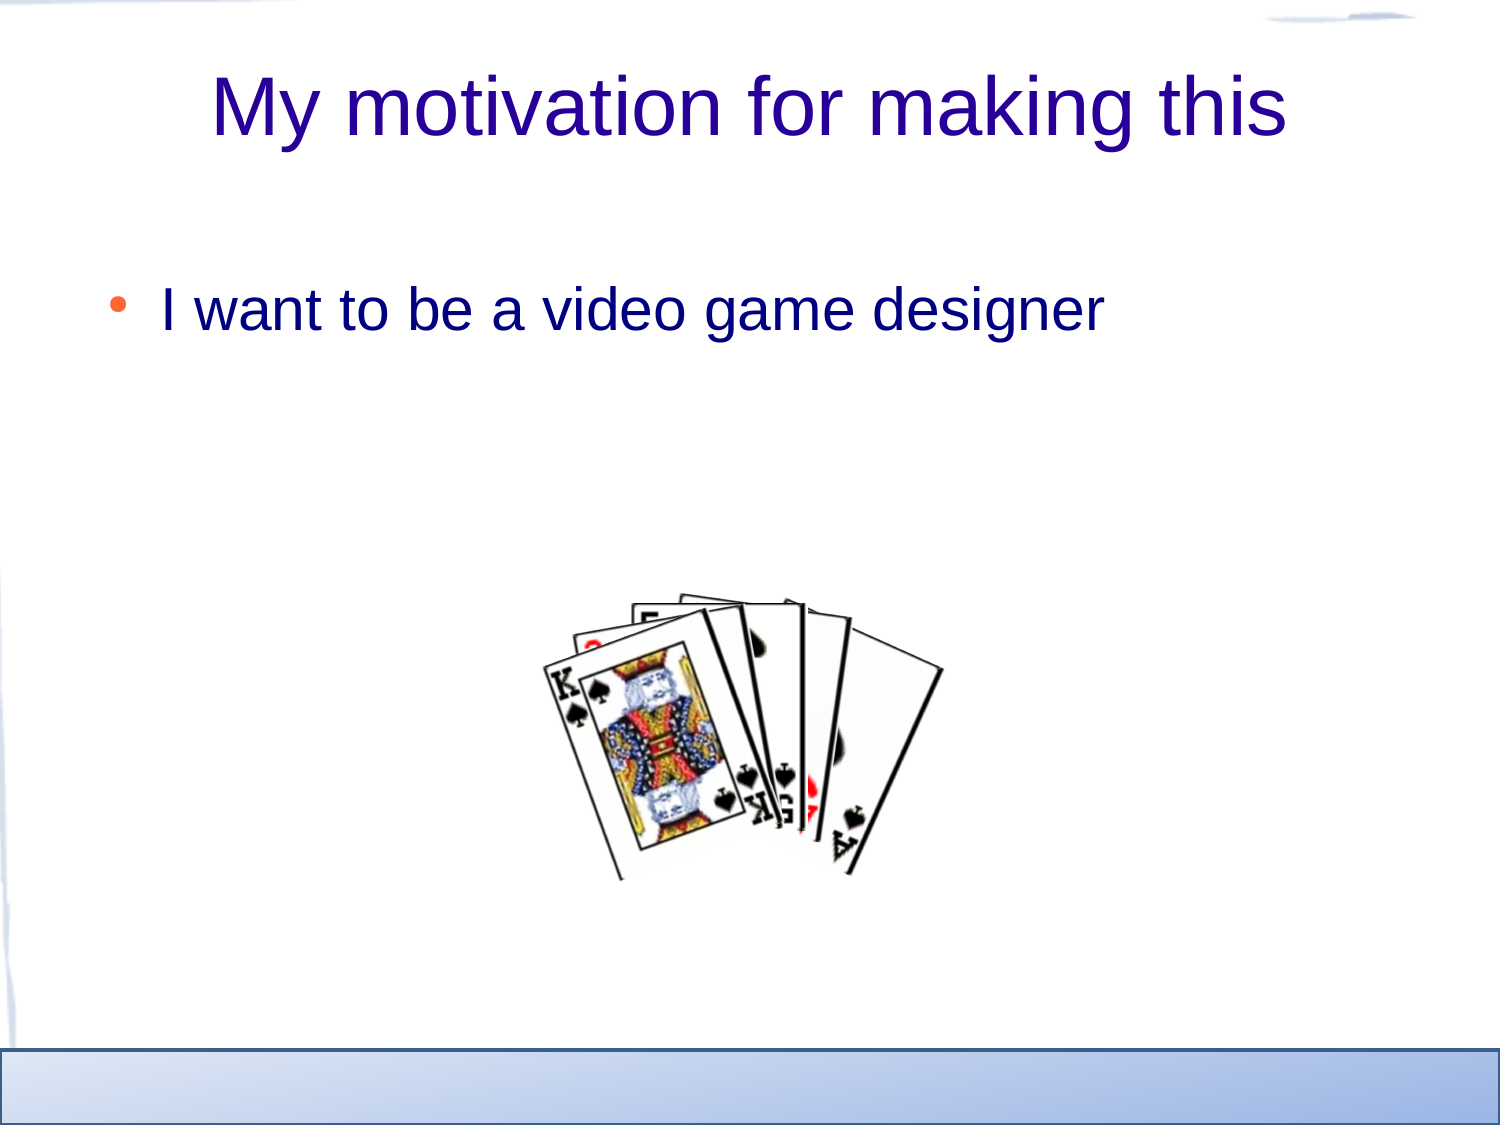

# My motivation for making this
I want to be a video game designer